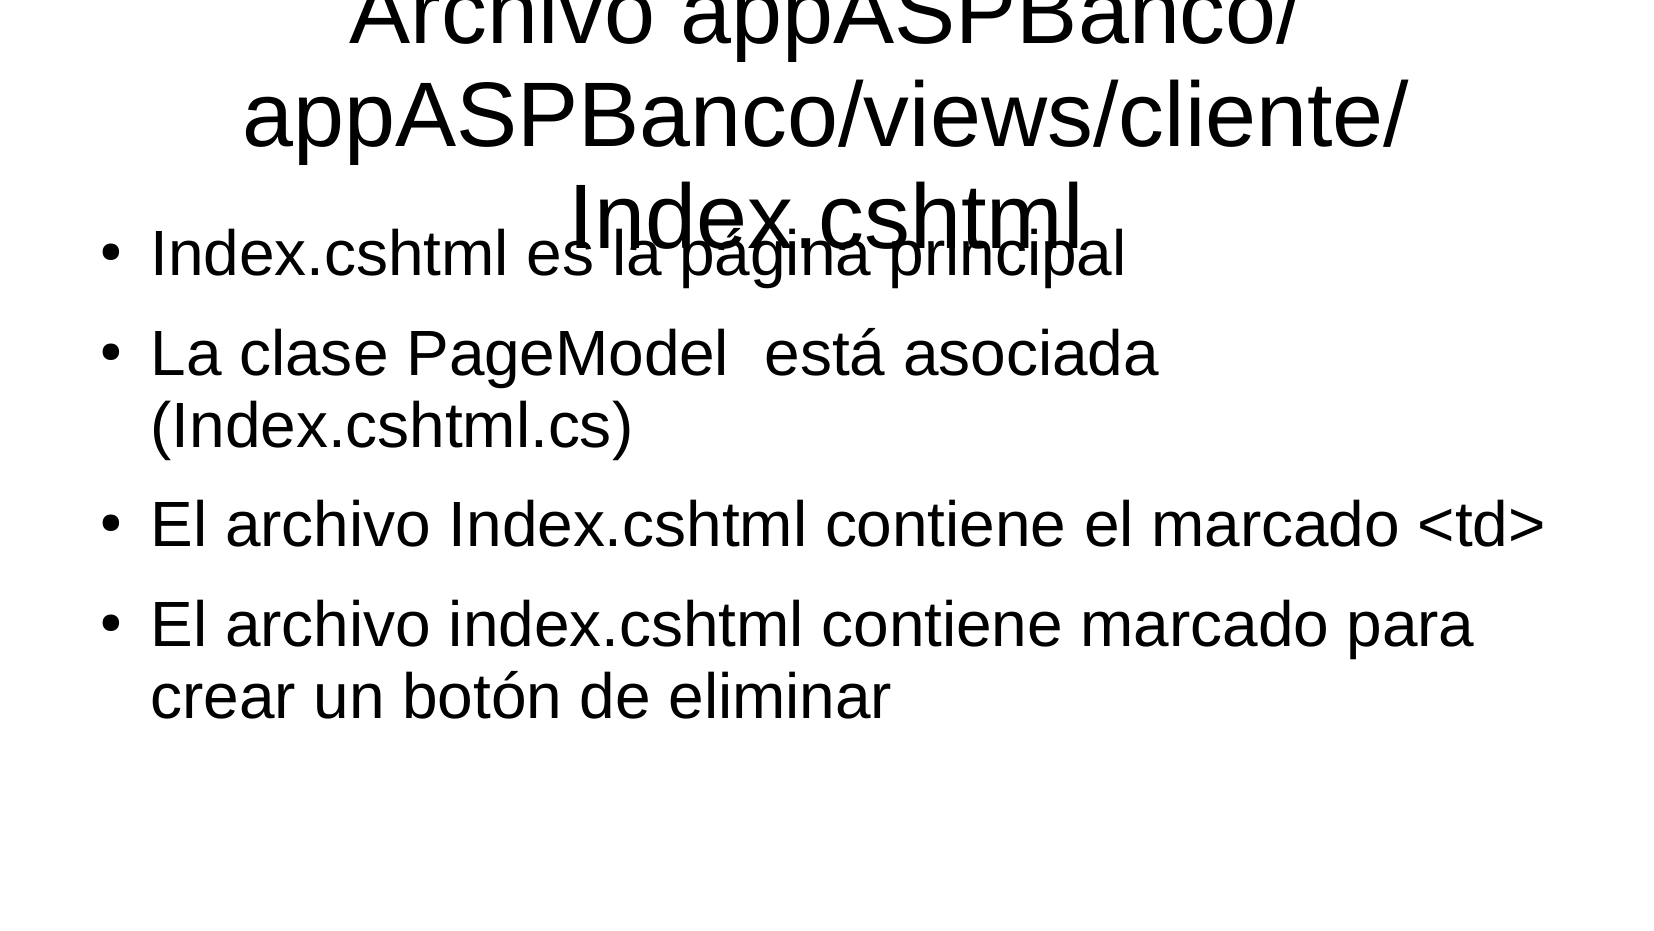

# Archivo appASPBanco/ appASPBanco/views/cliente/ Index.cshtml
Index.cshtml es la página principal
La clase PageModel está asociada (Index.cshtml.cs)
El archivo Index.cshtml contiene el marcado <td>
El archivo index.cshtml contiene marcado para crear un botón de eliminar